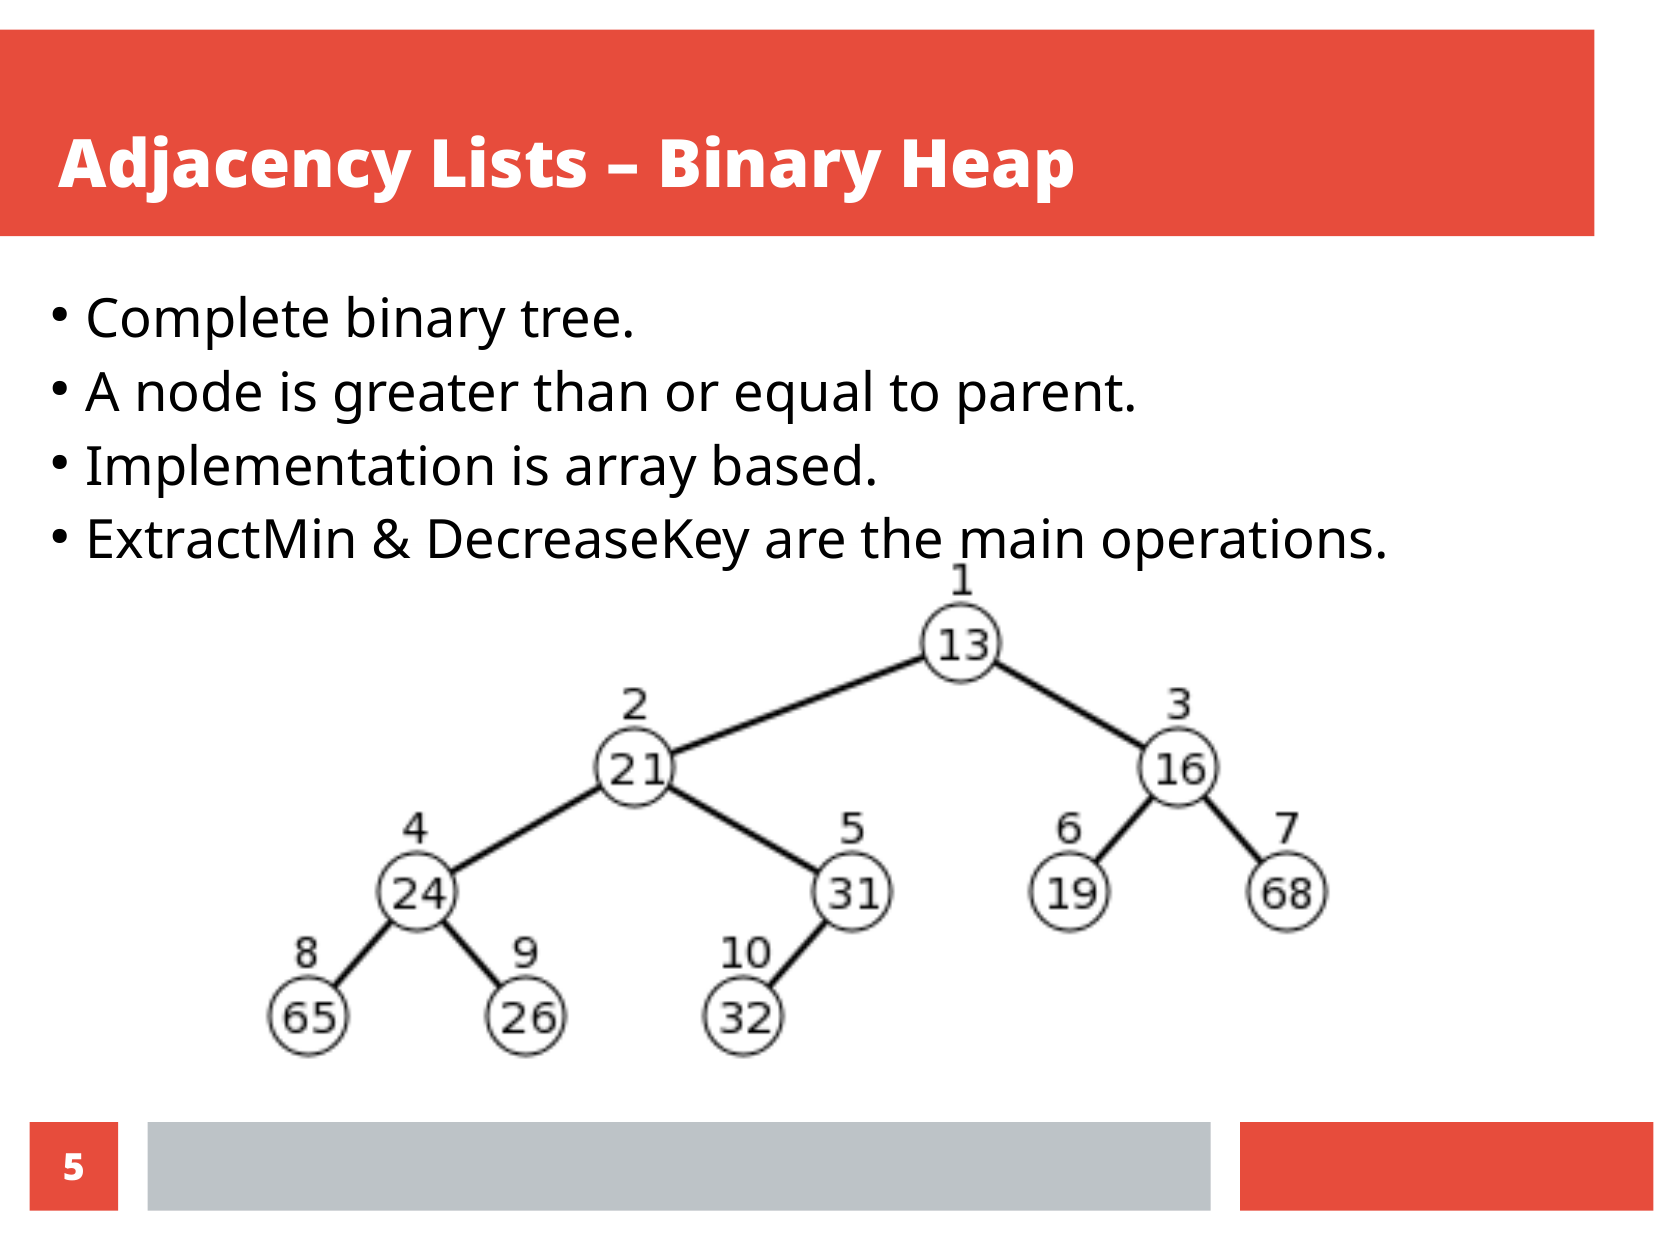

# Adjacency Lists – Binary Heap
Complete binary tree.
A node is greater than or equal to parent.
Implementation is array based.
ExtractMin & DecreaseKey are the main operations.
5